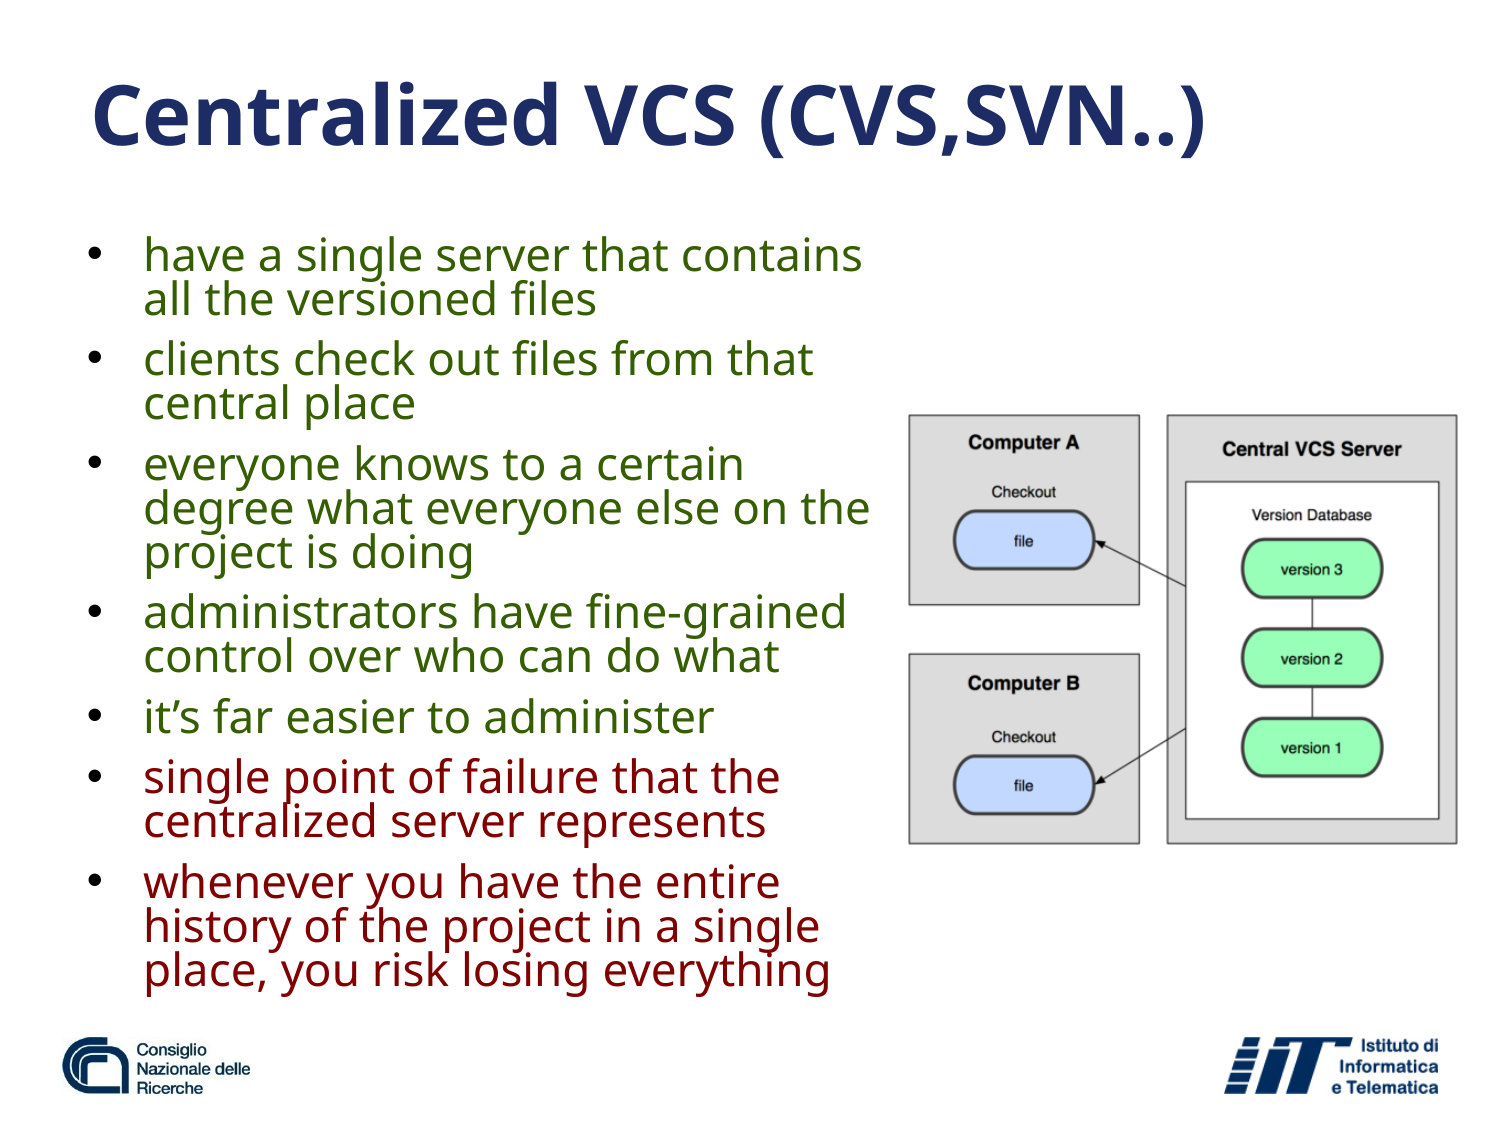

# Centralized VCS (CVS,SVN..)
have a single server that contains all the versioned files
clients check out files from that central place
everyone knows to a certain degree what everyone else on the project is doing
administrators have fine-grained control over who can do what
it’s far easier to administer
single point of failure that the centralized server represents
whenever you have the entire history of the project in a single place, you risk losing everything